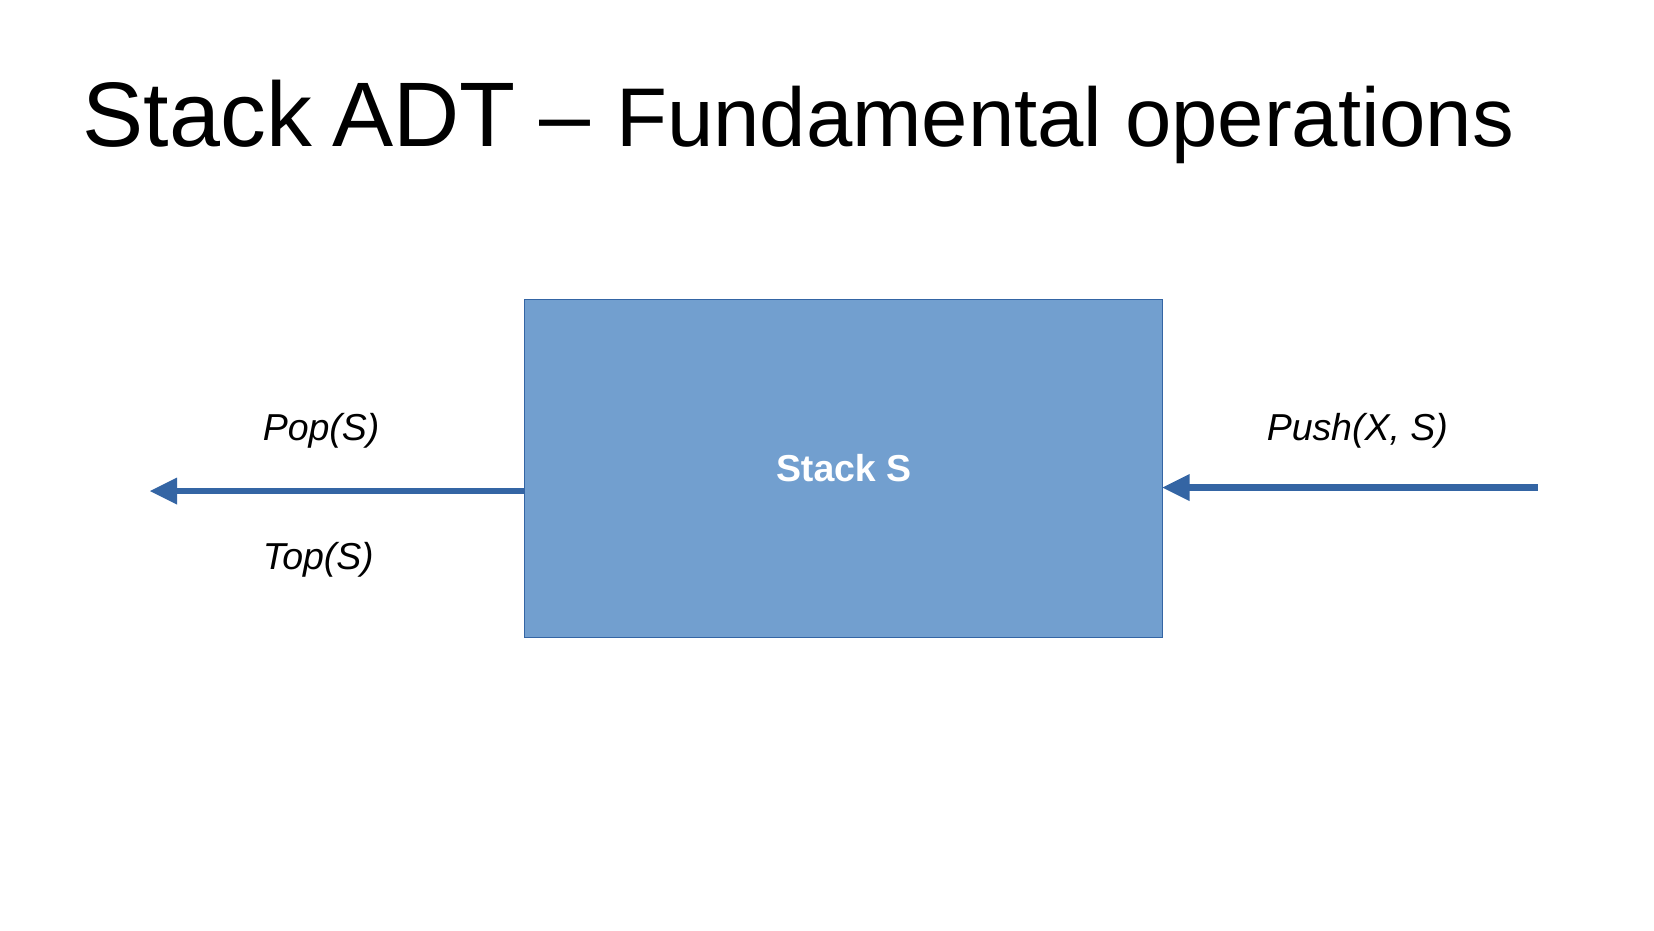

# Stack ADT – Fundamental operations
Stack S
Pop(S)
Push(X, S)
Top(S)